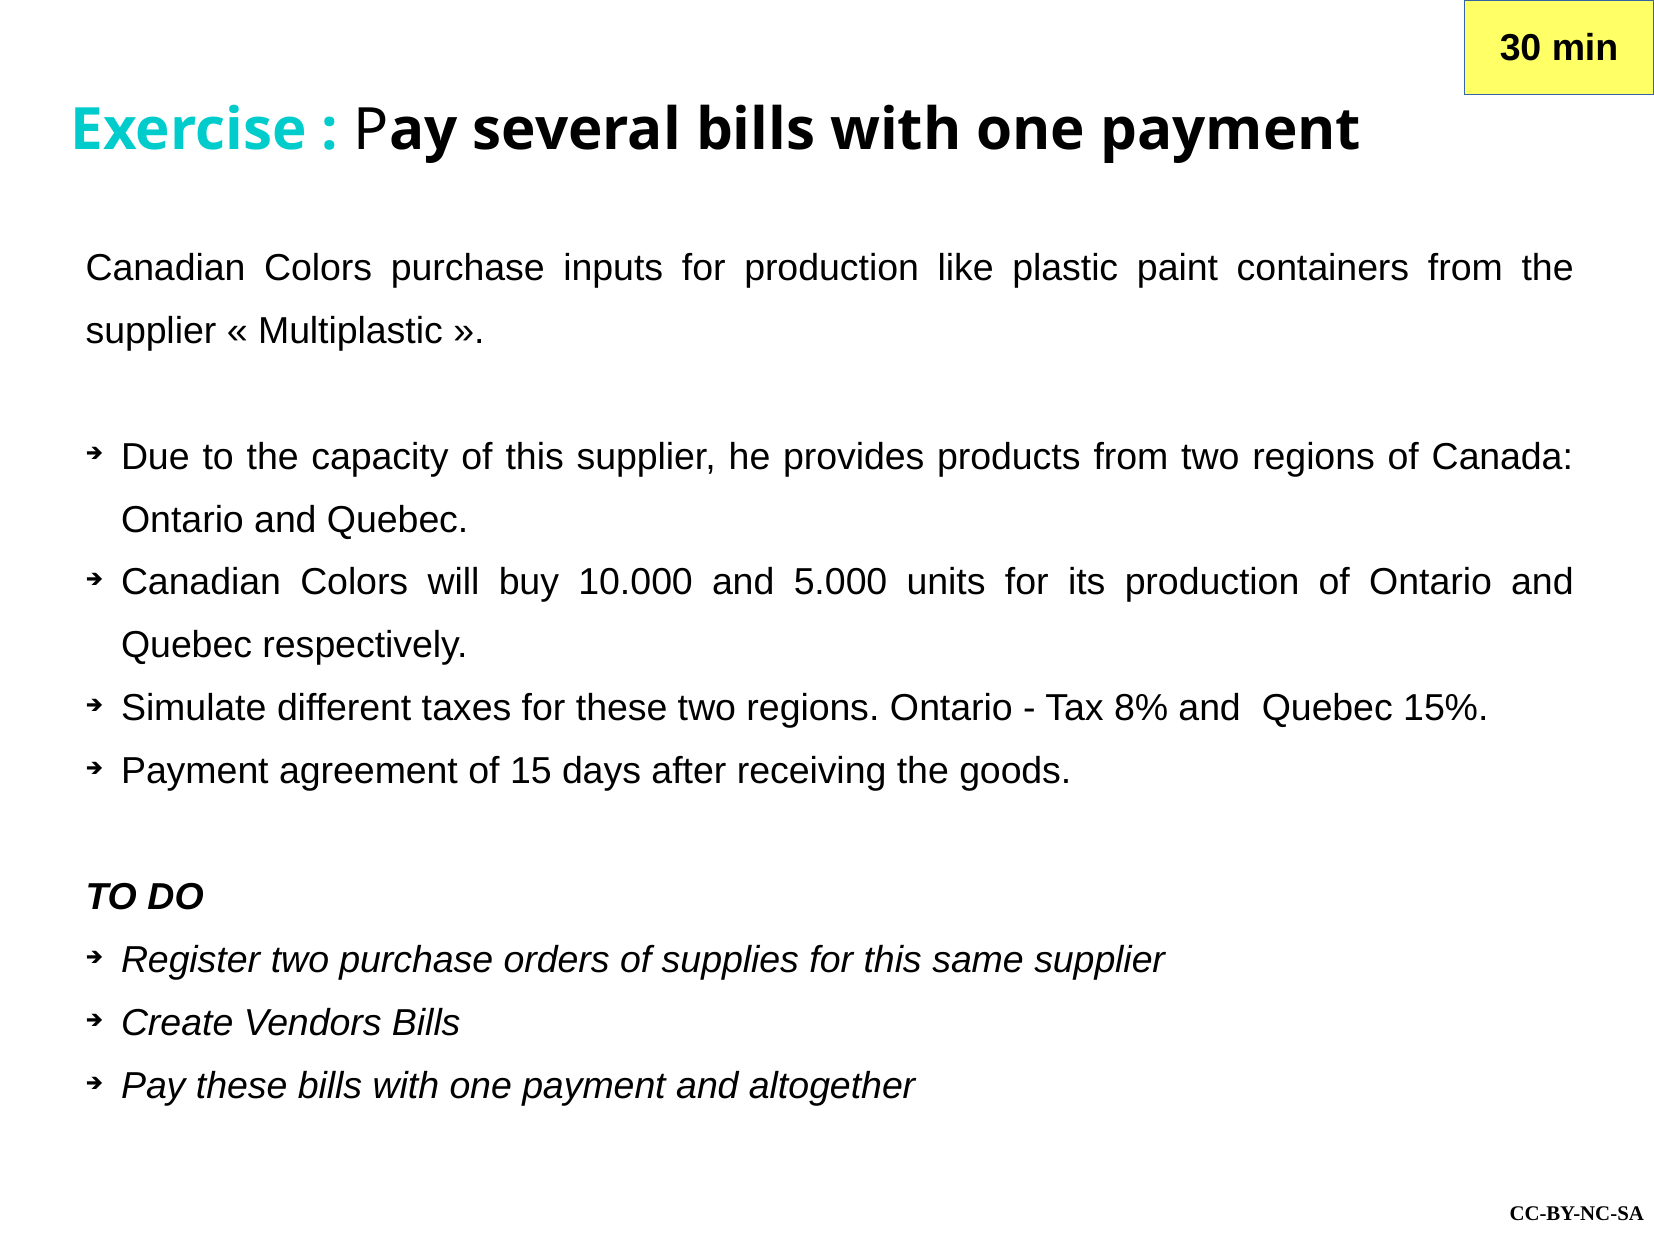

30 min
# Exercise : Pay several bills with one payment
Canadian Colors purchase inputs for production like plastic paint containers from the supplier « Multiplastic ».
Due to the capacity of this supplier, he provides products from two regions of Canada: Ontario and Quebec.
Canadian Colors will buy 10.000 and 5.000 units for its production of Ontario and Quebec respectively.
Simulate different taxes for these two regions. Ontario - Tax 8% and Quebec 15%.
Payment agreement of 15 days after receiving the goods.
TO DO
Register two purchase orders of supplies for this same supplier
Create Vendors Bills
Pay these bills with one payment and altogether